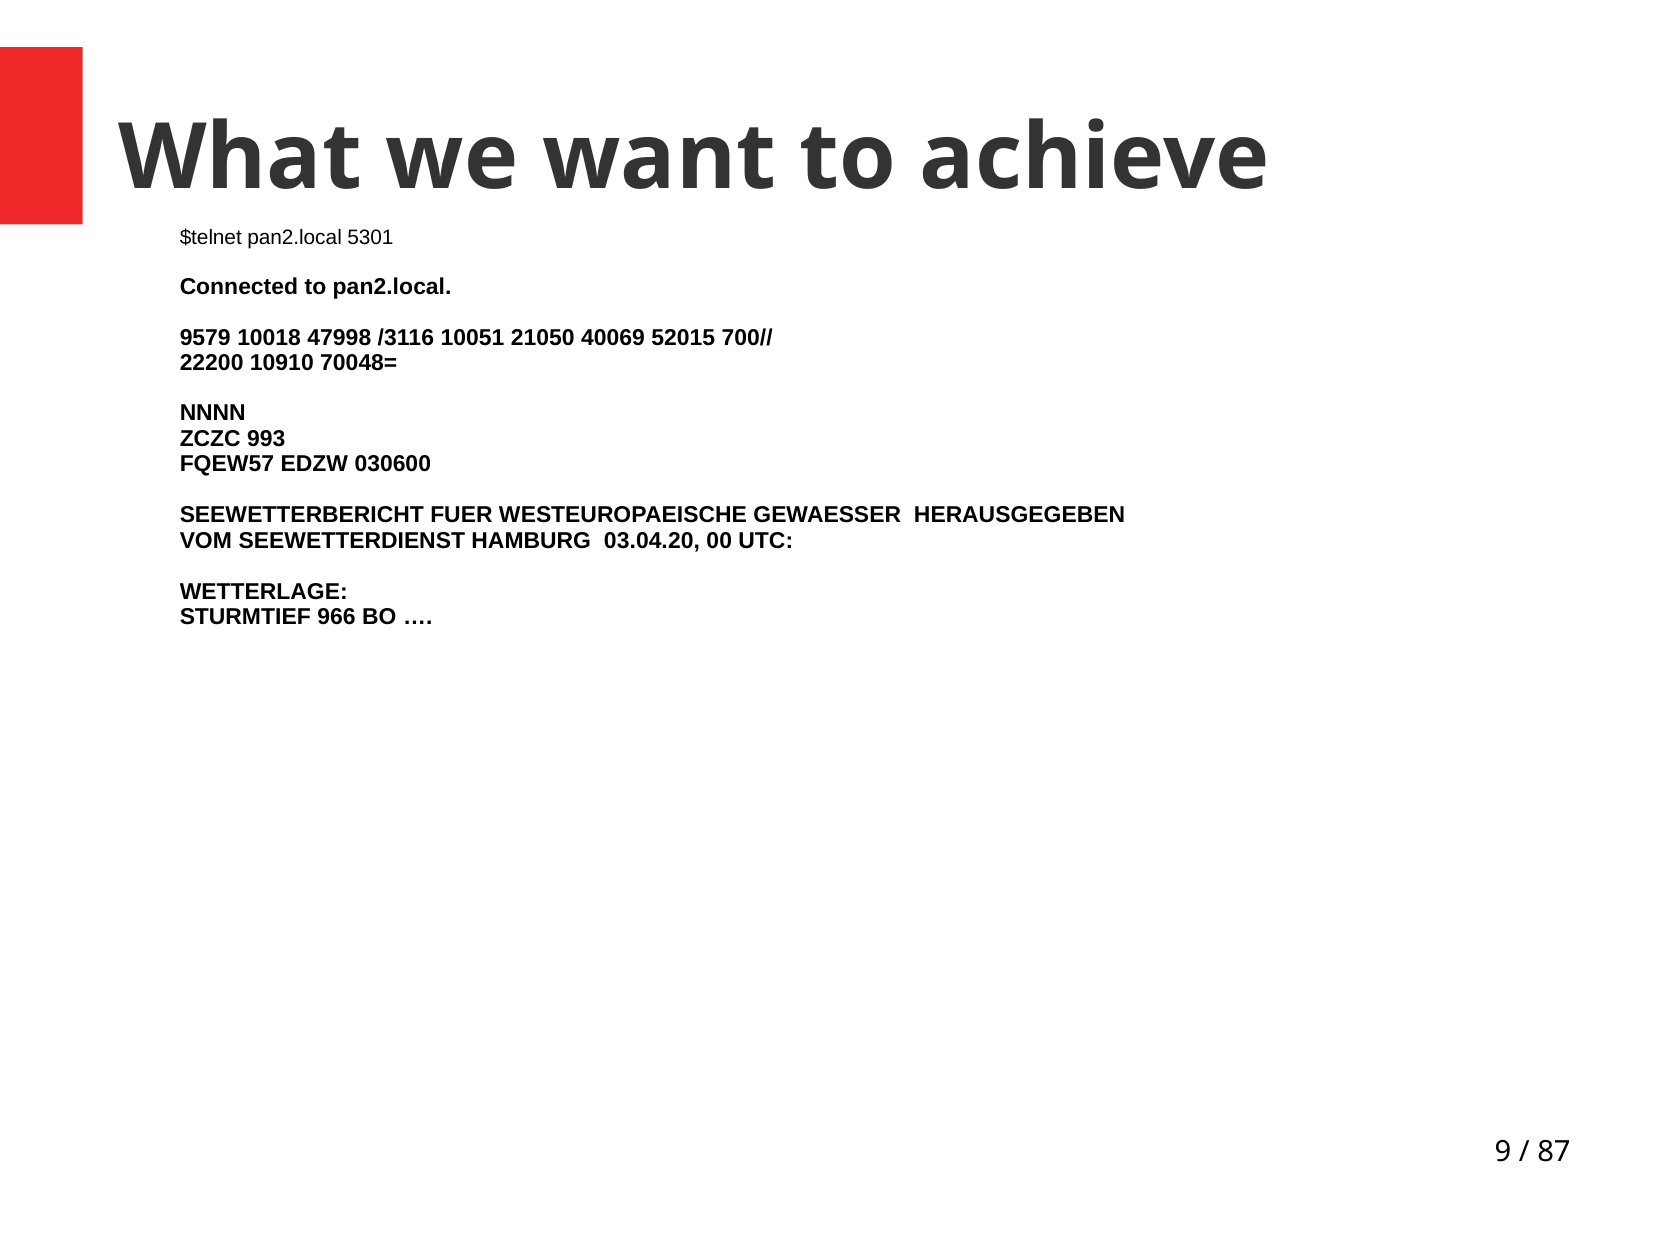

# What we want to achieve
$telnet pan2.local 5301
Connected to pan2.local.
9579 10018 47998 /3116 10051 21050 40069 52015 700//
22200 10910 70048=
NNNN
ZCZC 993
FQEW57 EDZW 030600
SEEWETTERBERICHT FUER WESTEUROPAEISCHE GEWAESSER HERAUSGEGEBEN VOM SEEWETTERDIENST HAMBURG 03.04.20, 00 UTC:
WETTERLAGE:
STURMTIEF 966 BO ….
9